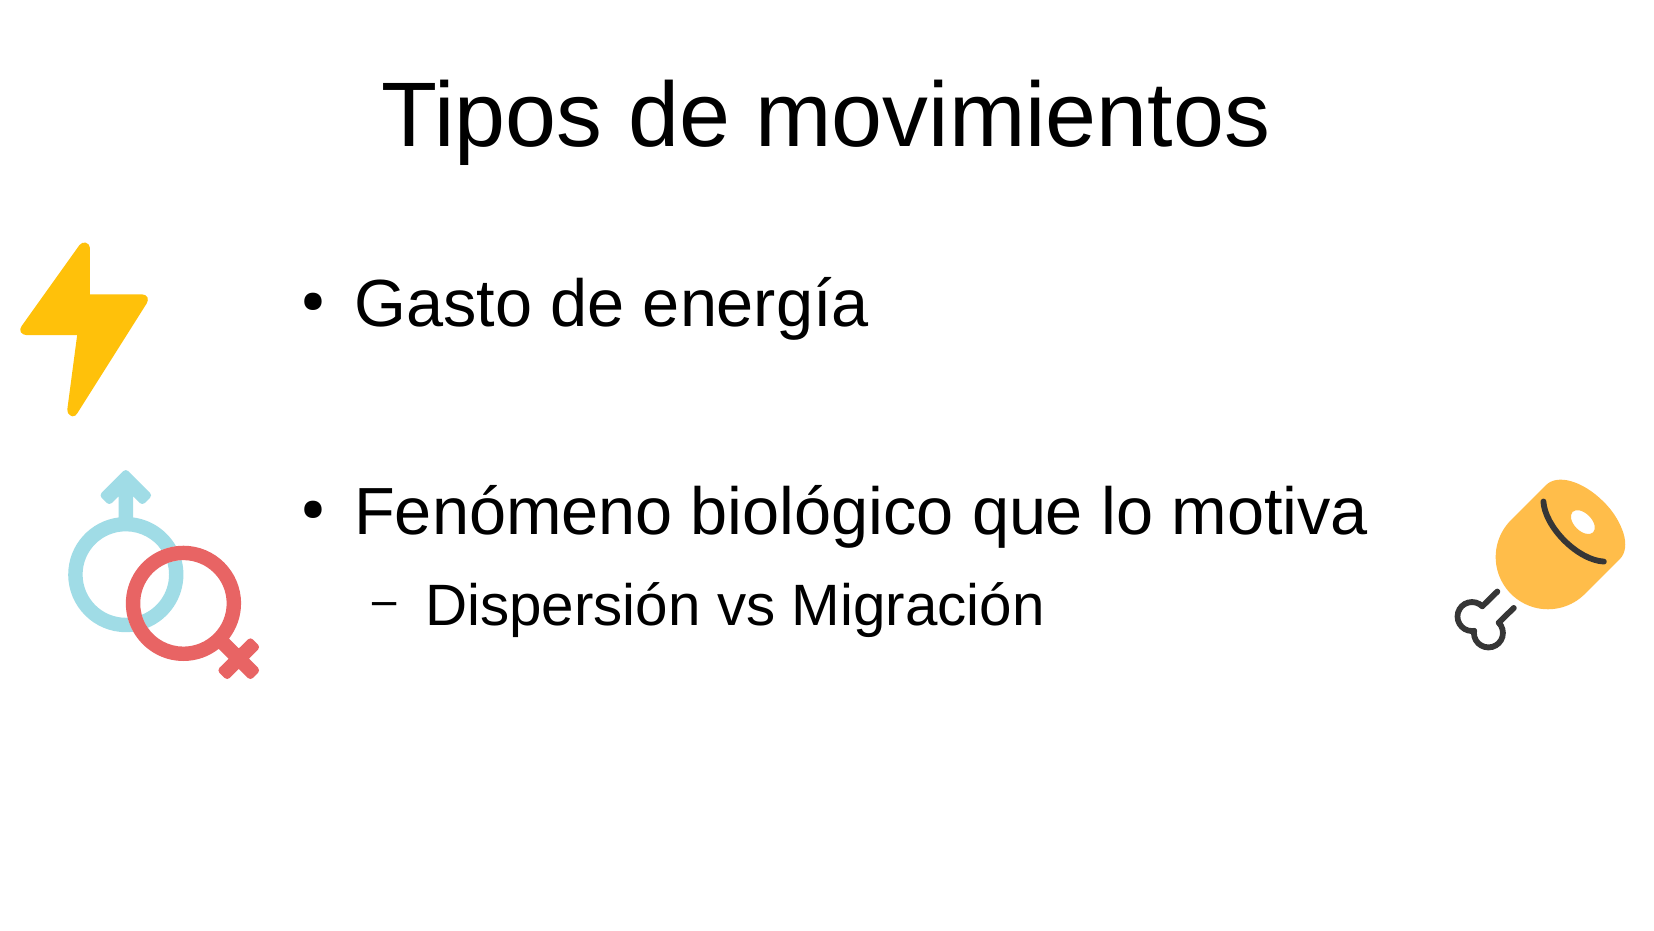

# Tipos de movimientos
Gasto de energía
Fenómeno biológico que lo motiva
Dispersión vs Migración